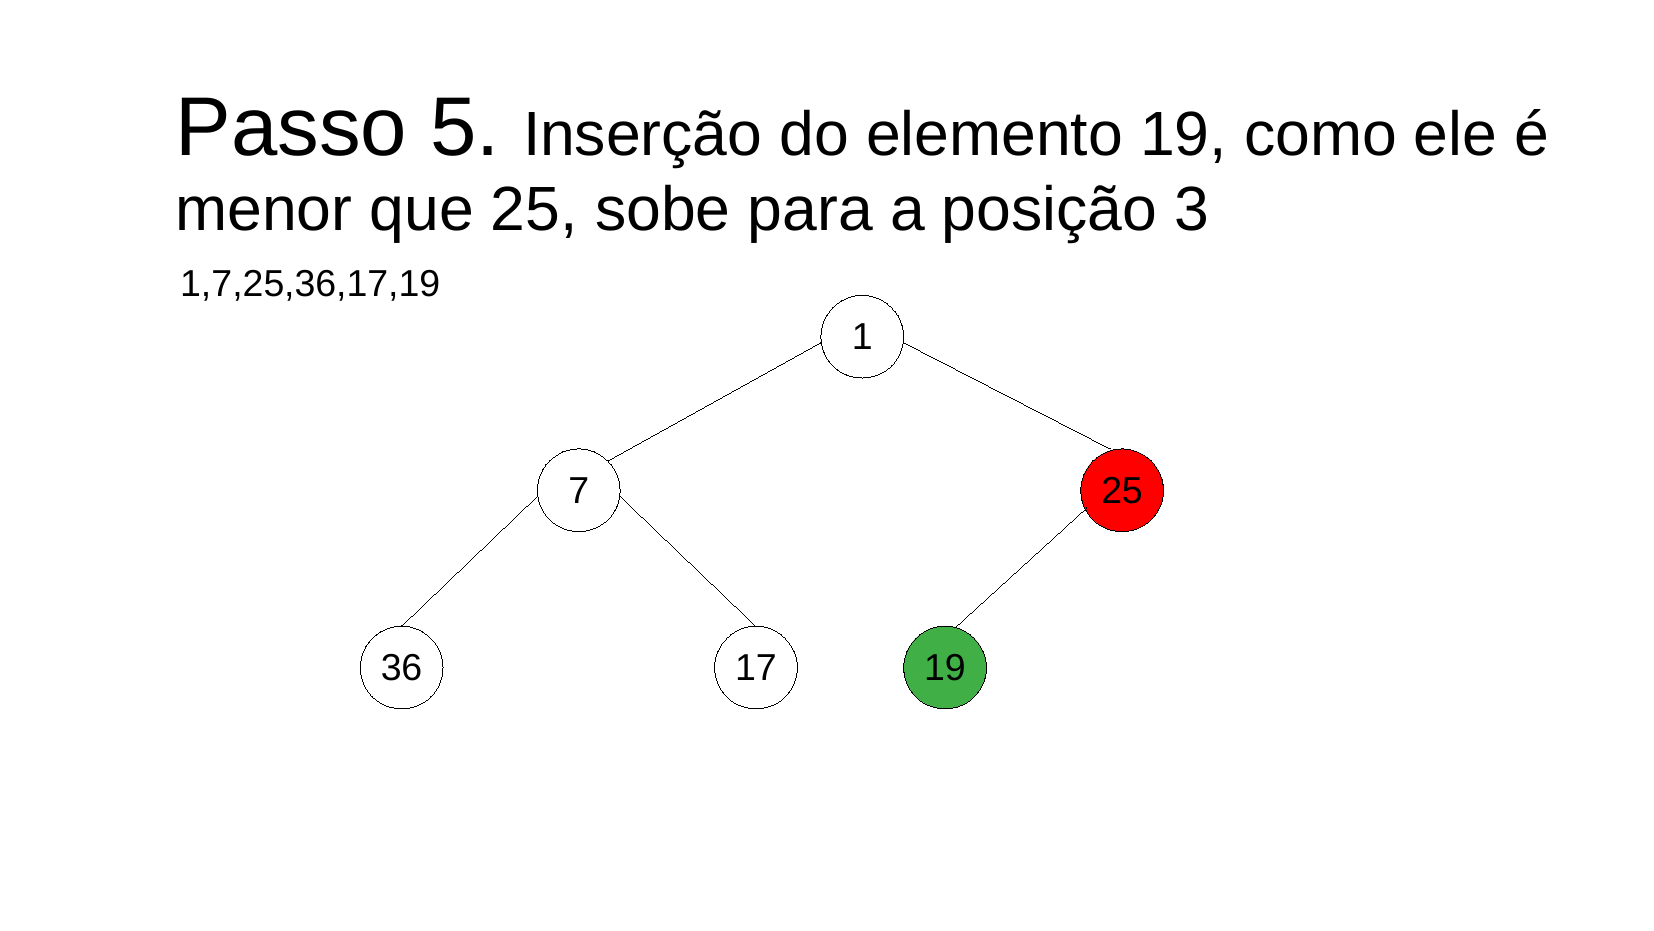

Passo 5. Inserção do elemento 19, como ele é menor que 25, sobe para a posição 3
1,7,25,36,17,19
1
7
25
36
17
19